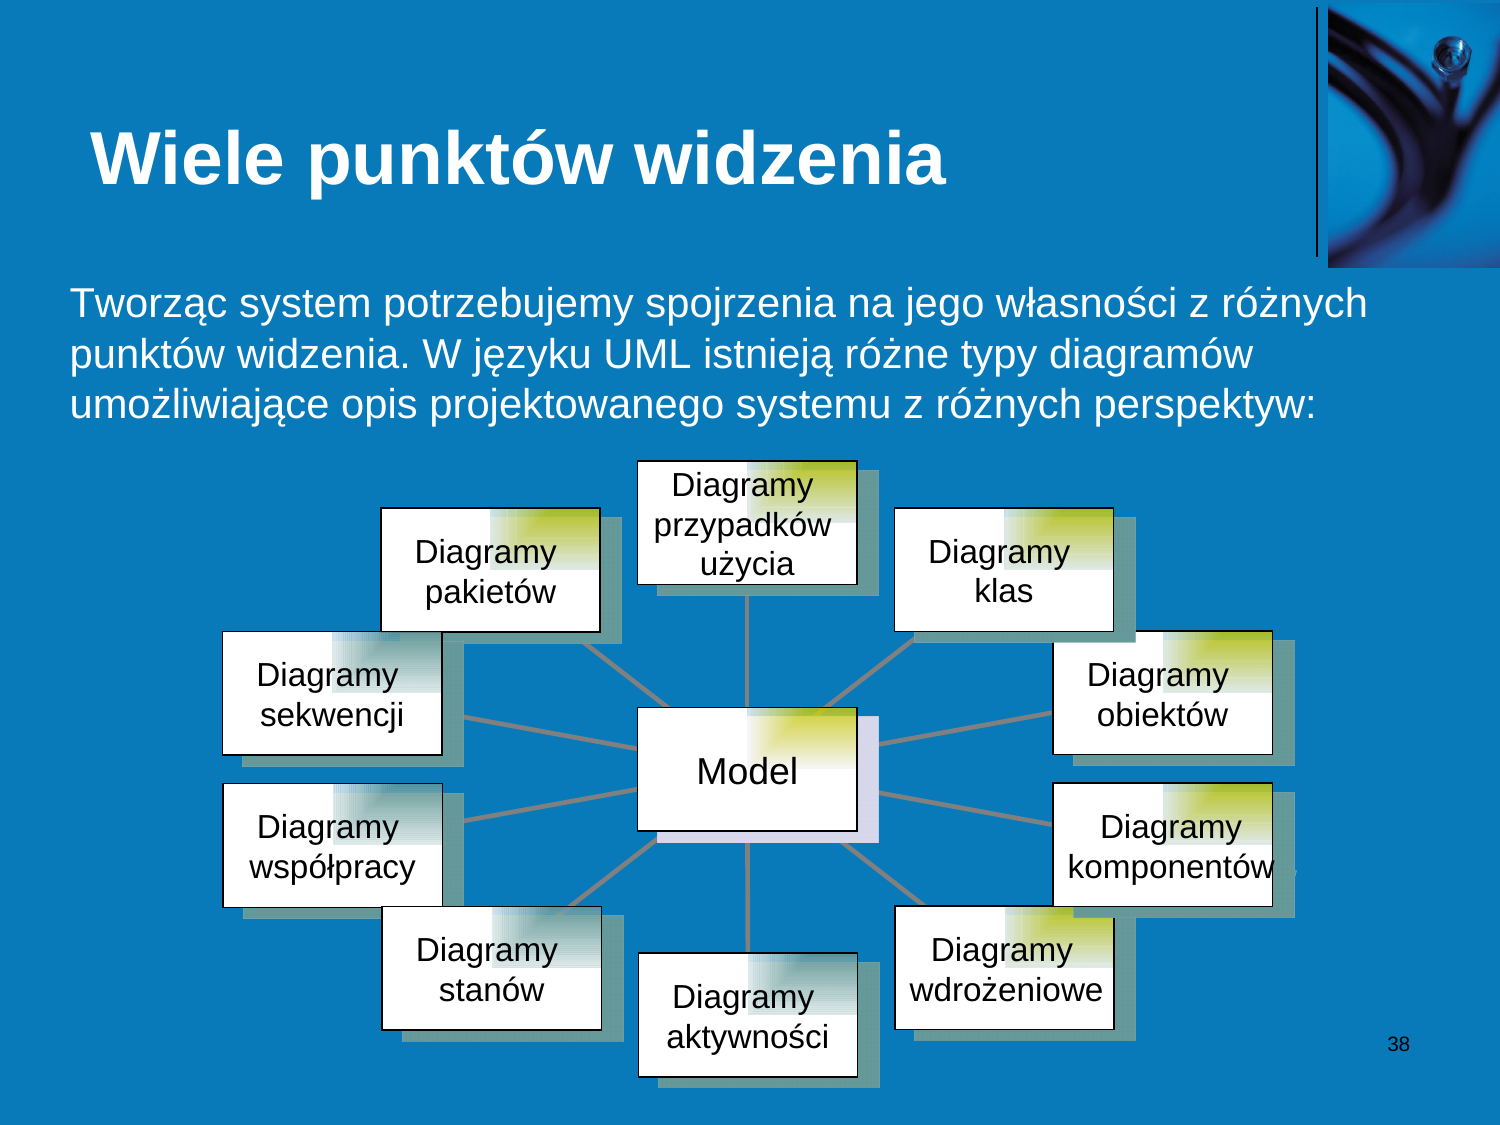

# Wiele punktów widzenia
Tworząc system potrzebujemy spojrzenia na jego własności z różnych punktów widzenia. W języku UML istnieją różne typy diagramów umożliwiające opis projektowanego systemu z różnych perspektyw:
Diagramy
przypadków
użycia
Diagramy
klas
Diagramy
pakietów
Diagramy
obiektów
Diagramy
sekwencji
Model
Diagramy
komponentów
Diagramy
współpracy
Diagramy
wdrożeniowe
Diagramy
stanów
Diagramy
aktywności
38